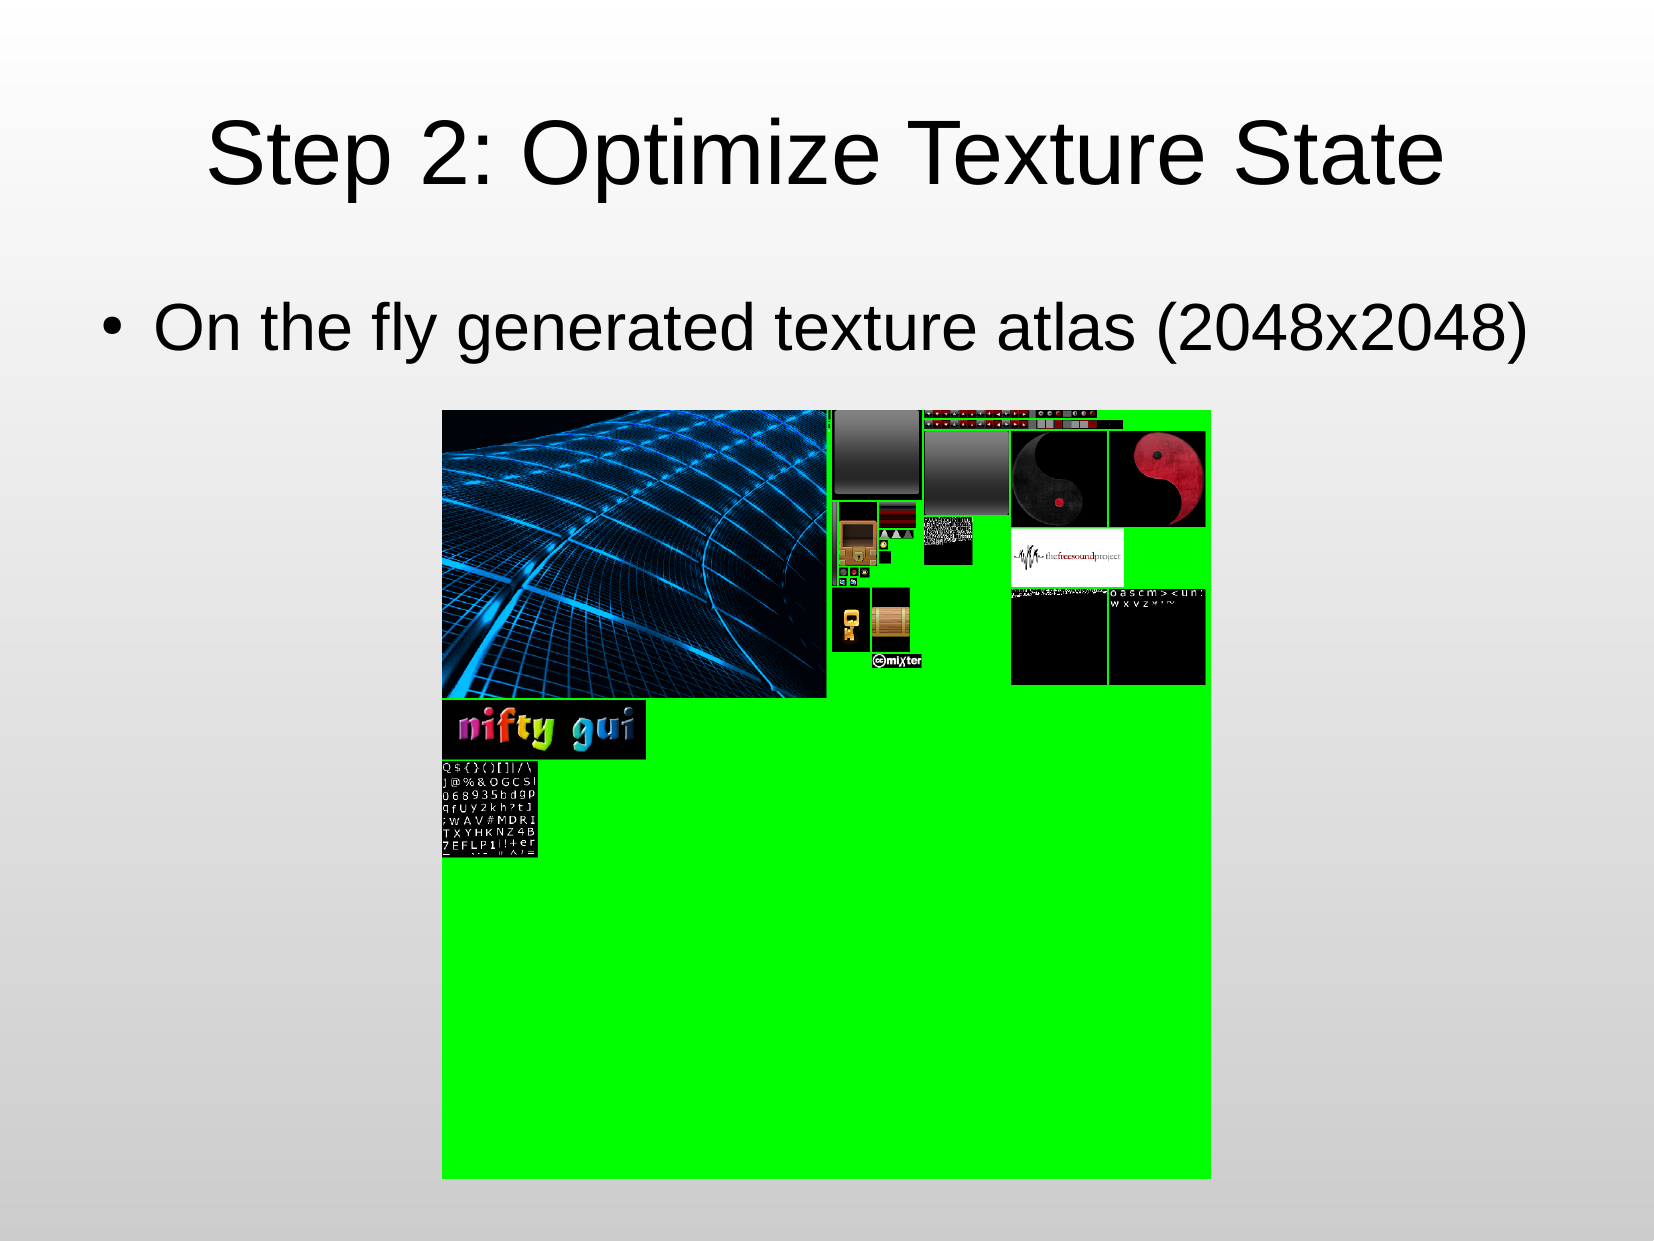

# Step 2: Optimize Texture State
On the fly generated texture atlas (2048x2048)